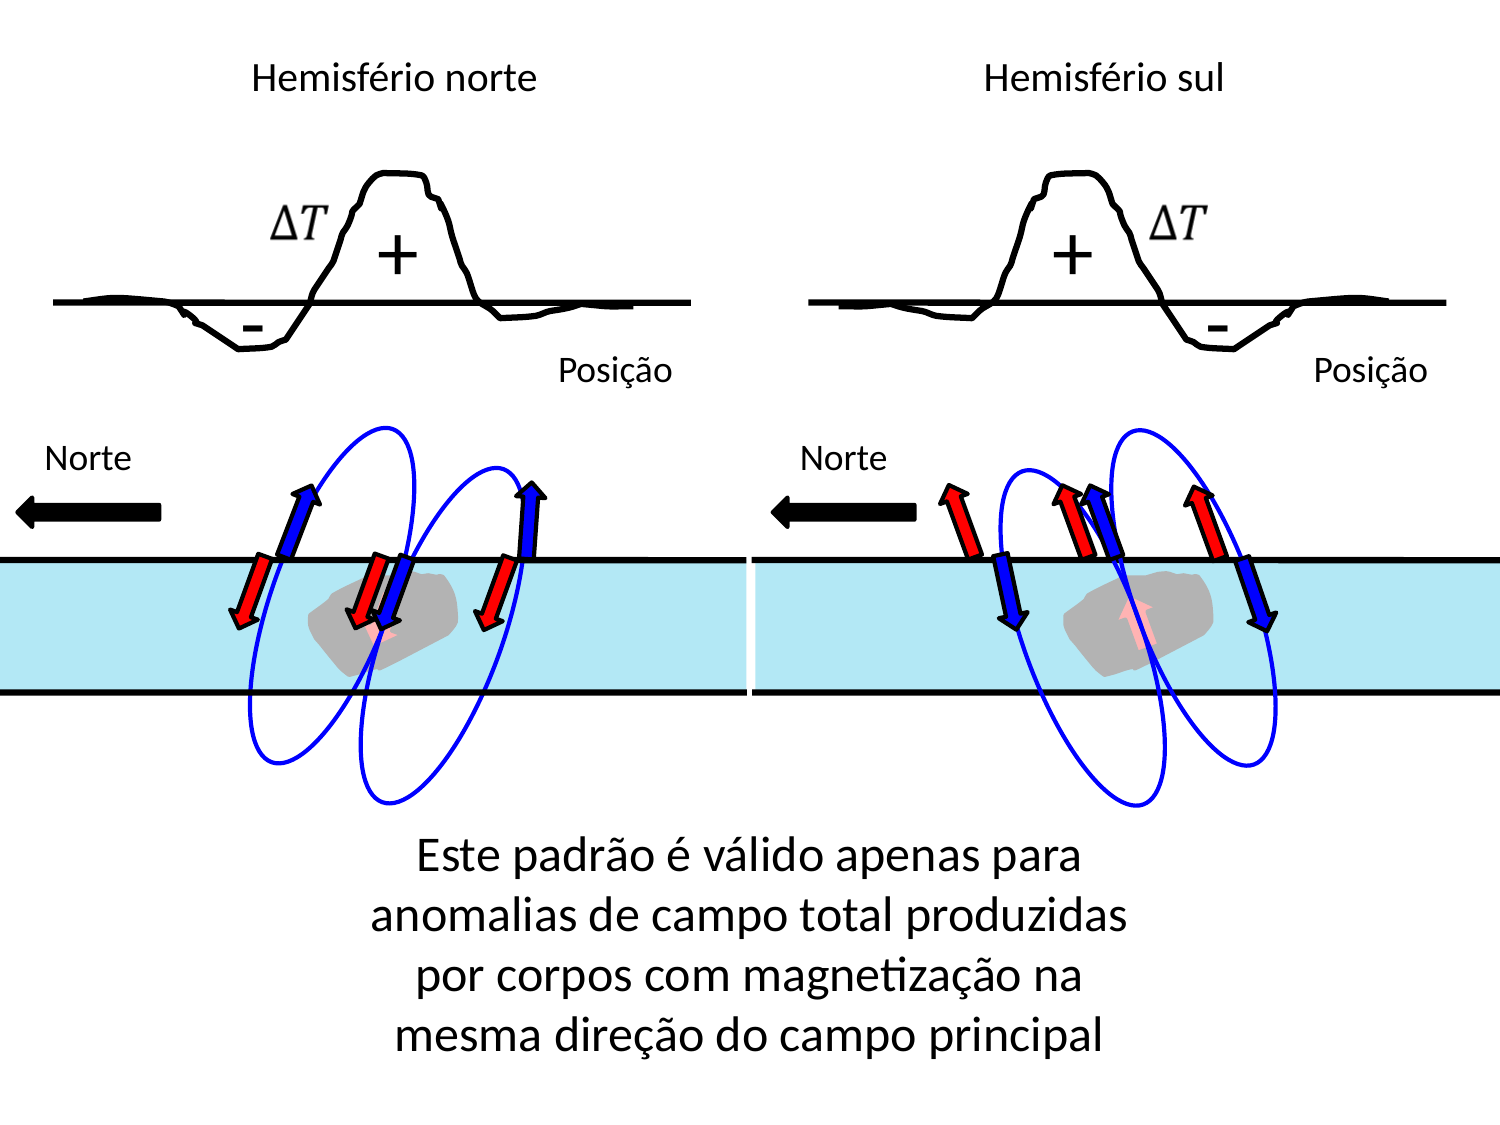

Hemisfério norte
Hemisfério sul
+
-
+
-
Posição
Posição
Norte
Norte
Este padrão é válido apenas para anomalias de campo total produzidas por corpos com magnetização na mesma direção do campo principal